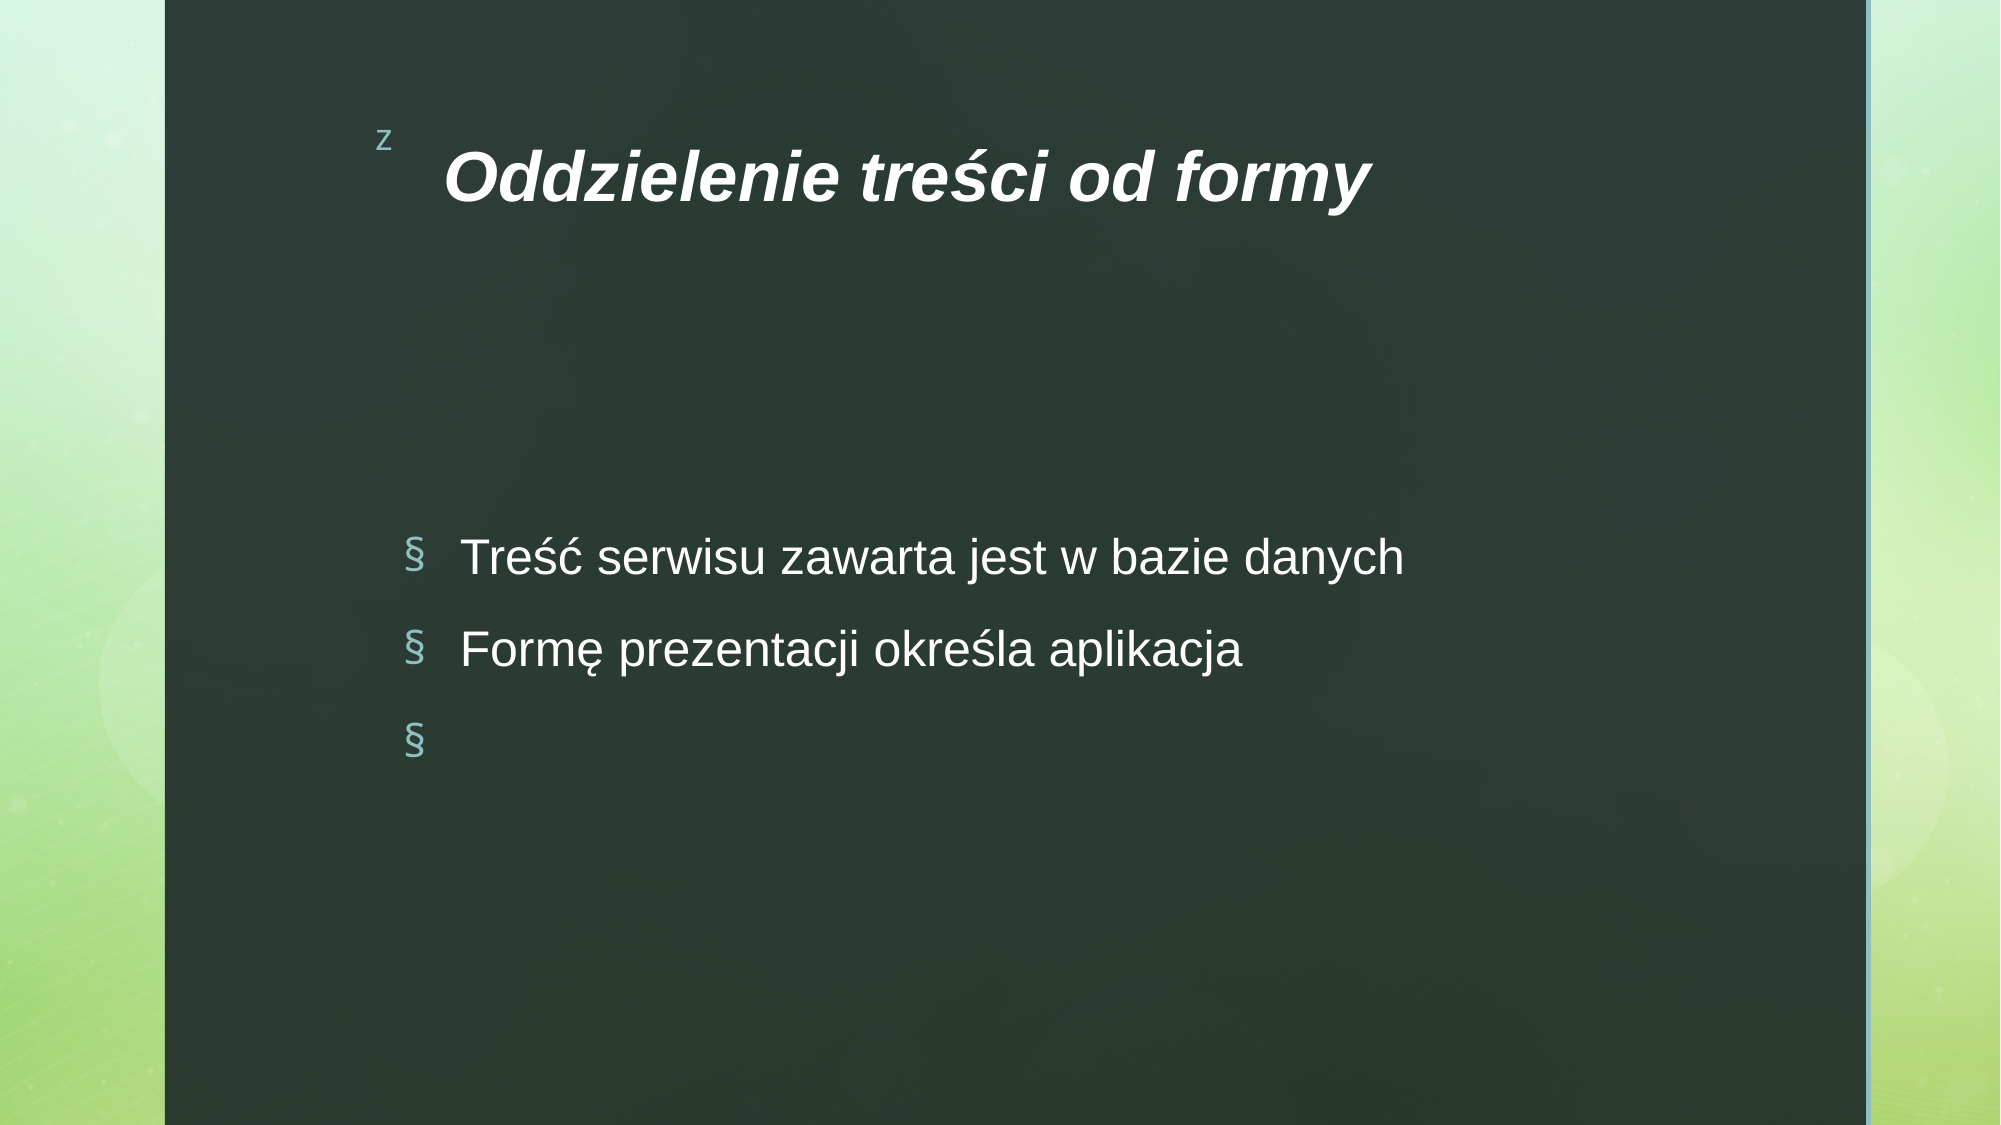

# Oddzielenie treści od formy
Treść serwisu zawarta jest w bazie danych
Formę prezentacji określa aplikacja